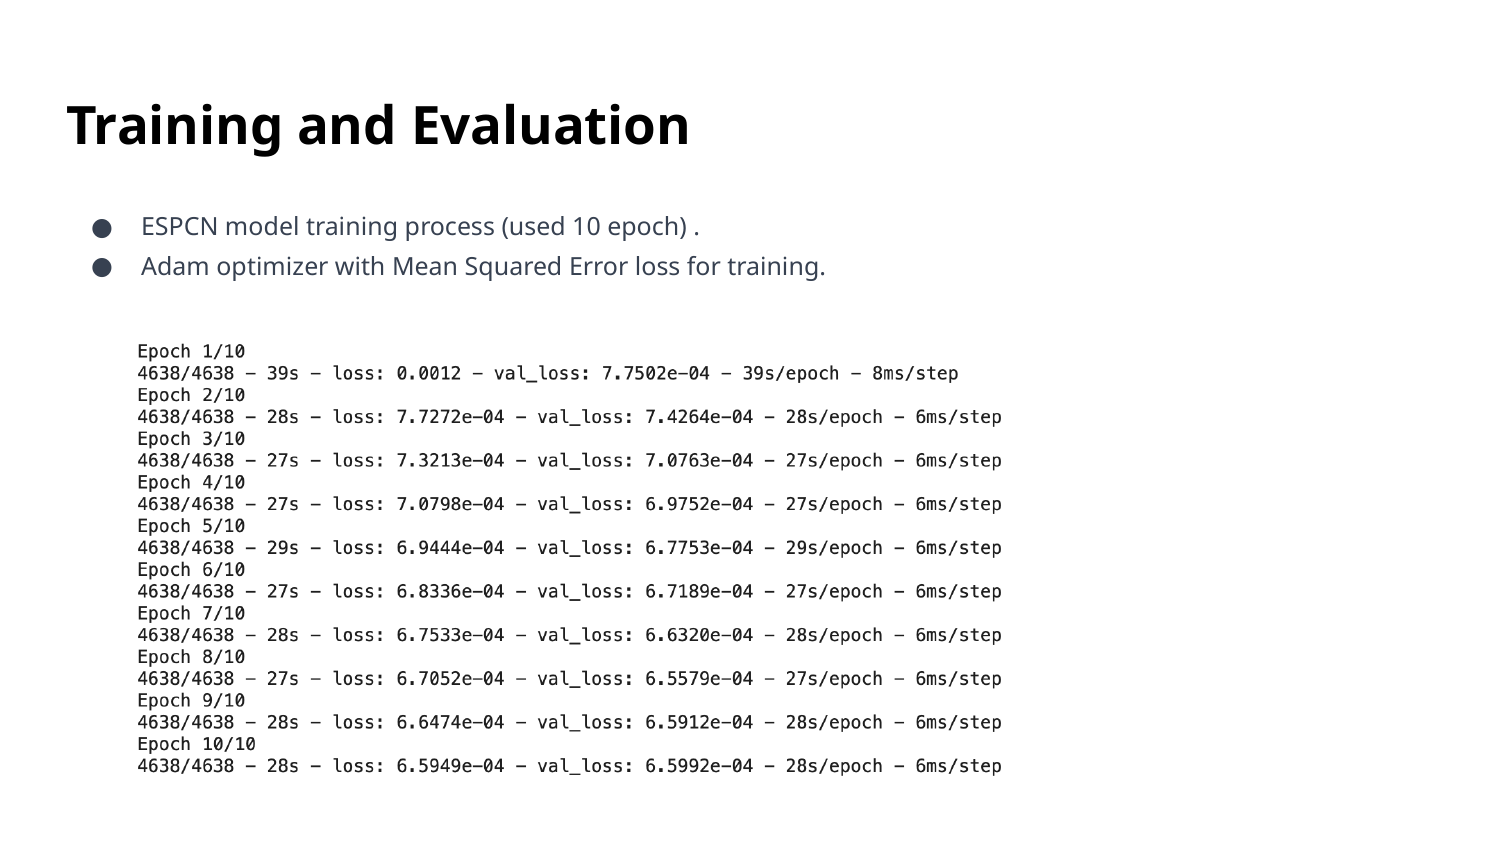

# Training and Evaluation
ESPCN model training process (used 10 epoch) .
Adam optimizer with Mean Squared Error loss for training.